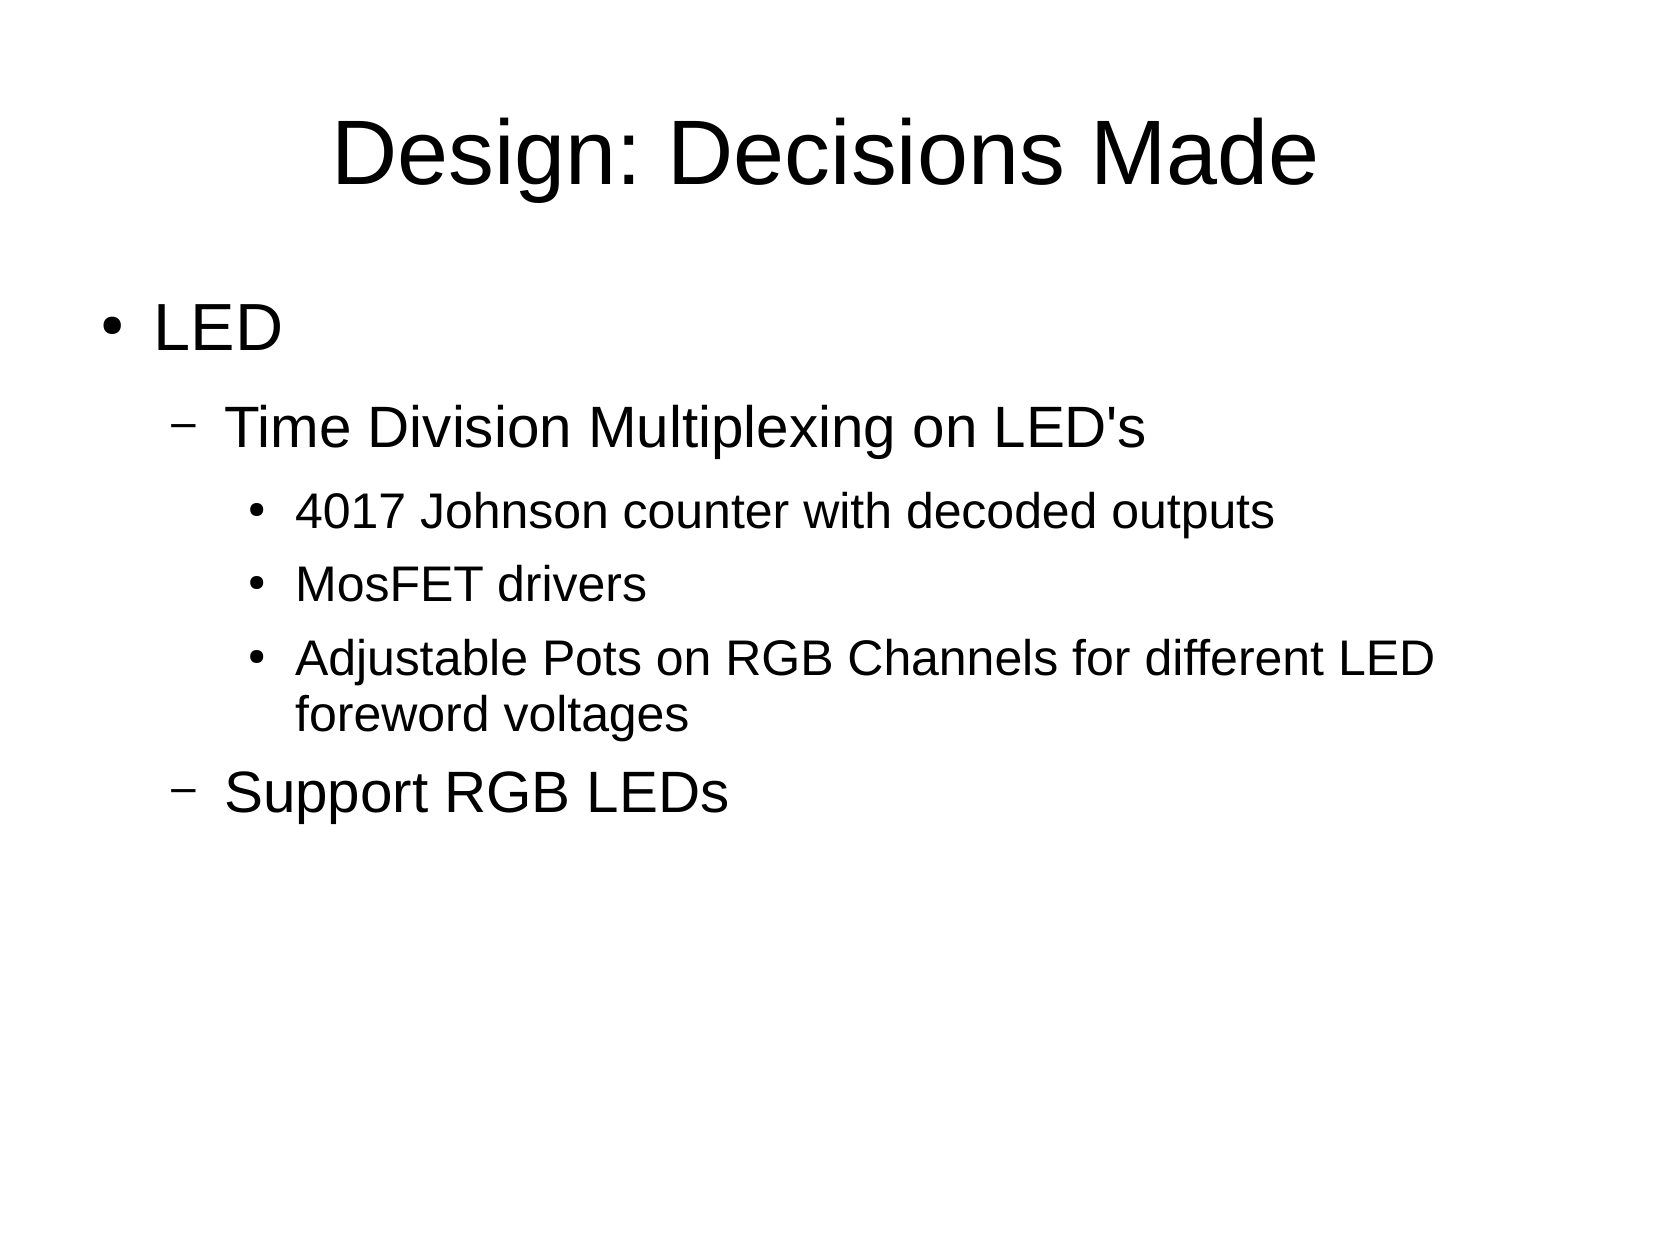

# Design: Decisions Made
LED
Time Division Multiplexing on LED's
4017 Johnson counter with decoded outputs
MosFET drivers
Adjustable Pots on RGB Channels for different LED foreword voltages
Support RGB LEDs